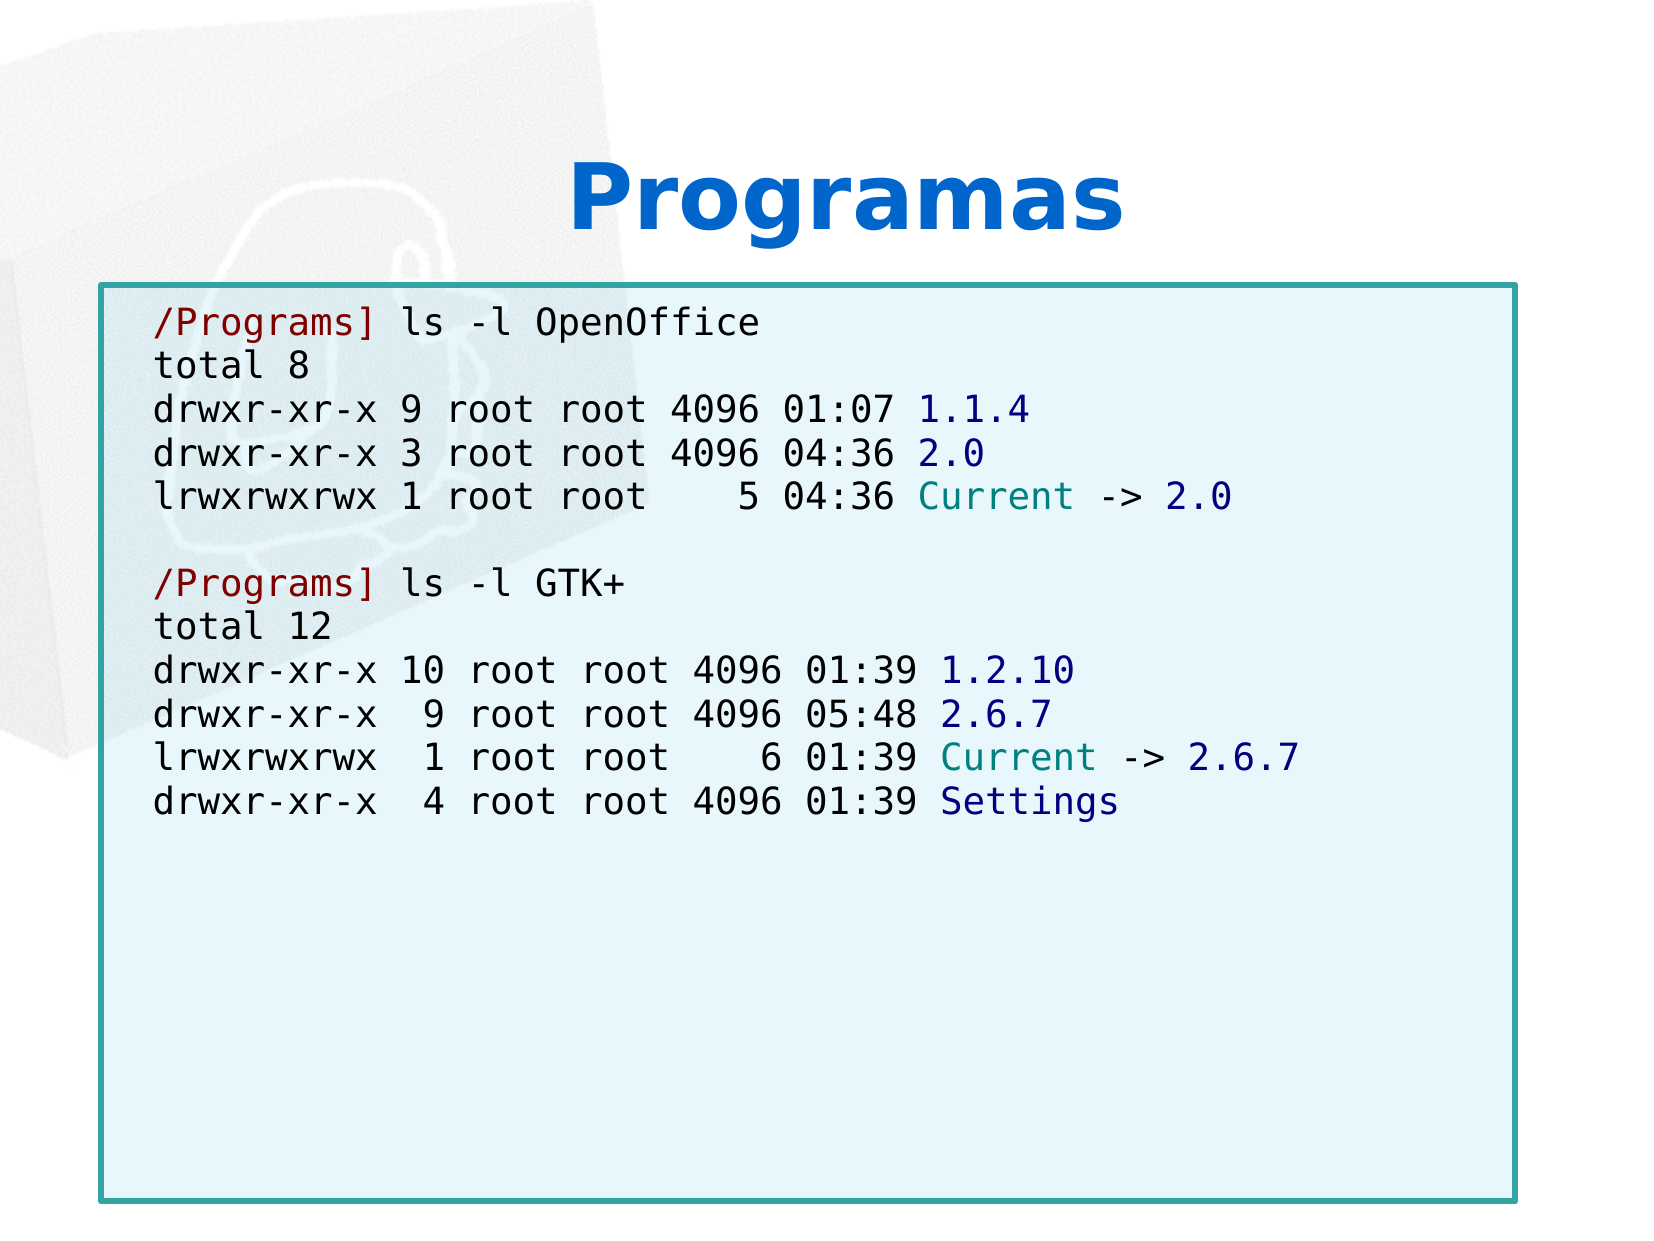

# Programas
/Programs] ls -l OpenOffice
total 8
drwxr-xr-x 9 root root 4096 01:07 1.1.4
drwxr-xr-x 3 root root 4096 04:36 2.0
lrwxrwxrwx 1 root root 5 04:36 Current -> 2.0
/Programs] ls -l GTK+
total 12
drwxr-xr-x 10 root root 4096 01:39 1.2.10
drwxr-xr-x 9 root root 4096 05:48 2.6.7
lrwxrwxrwx 1 root root 6 01:39 Current -> 2.6.7
drwxr-xr-x 4 root root 4096 01:39 Settings